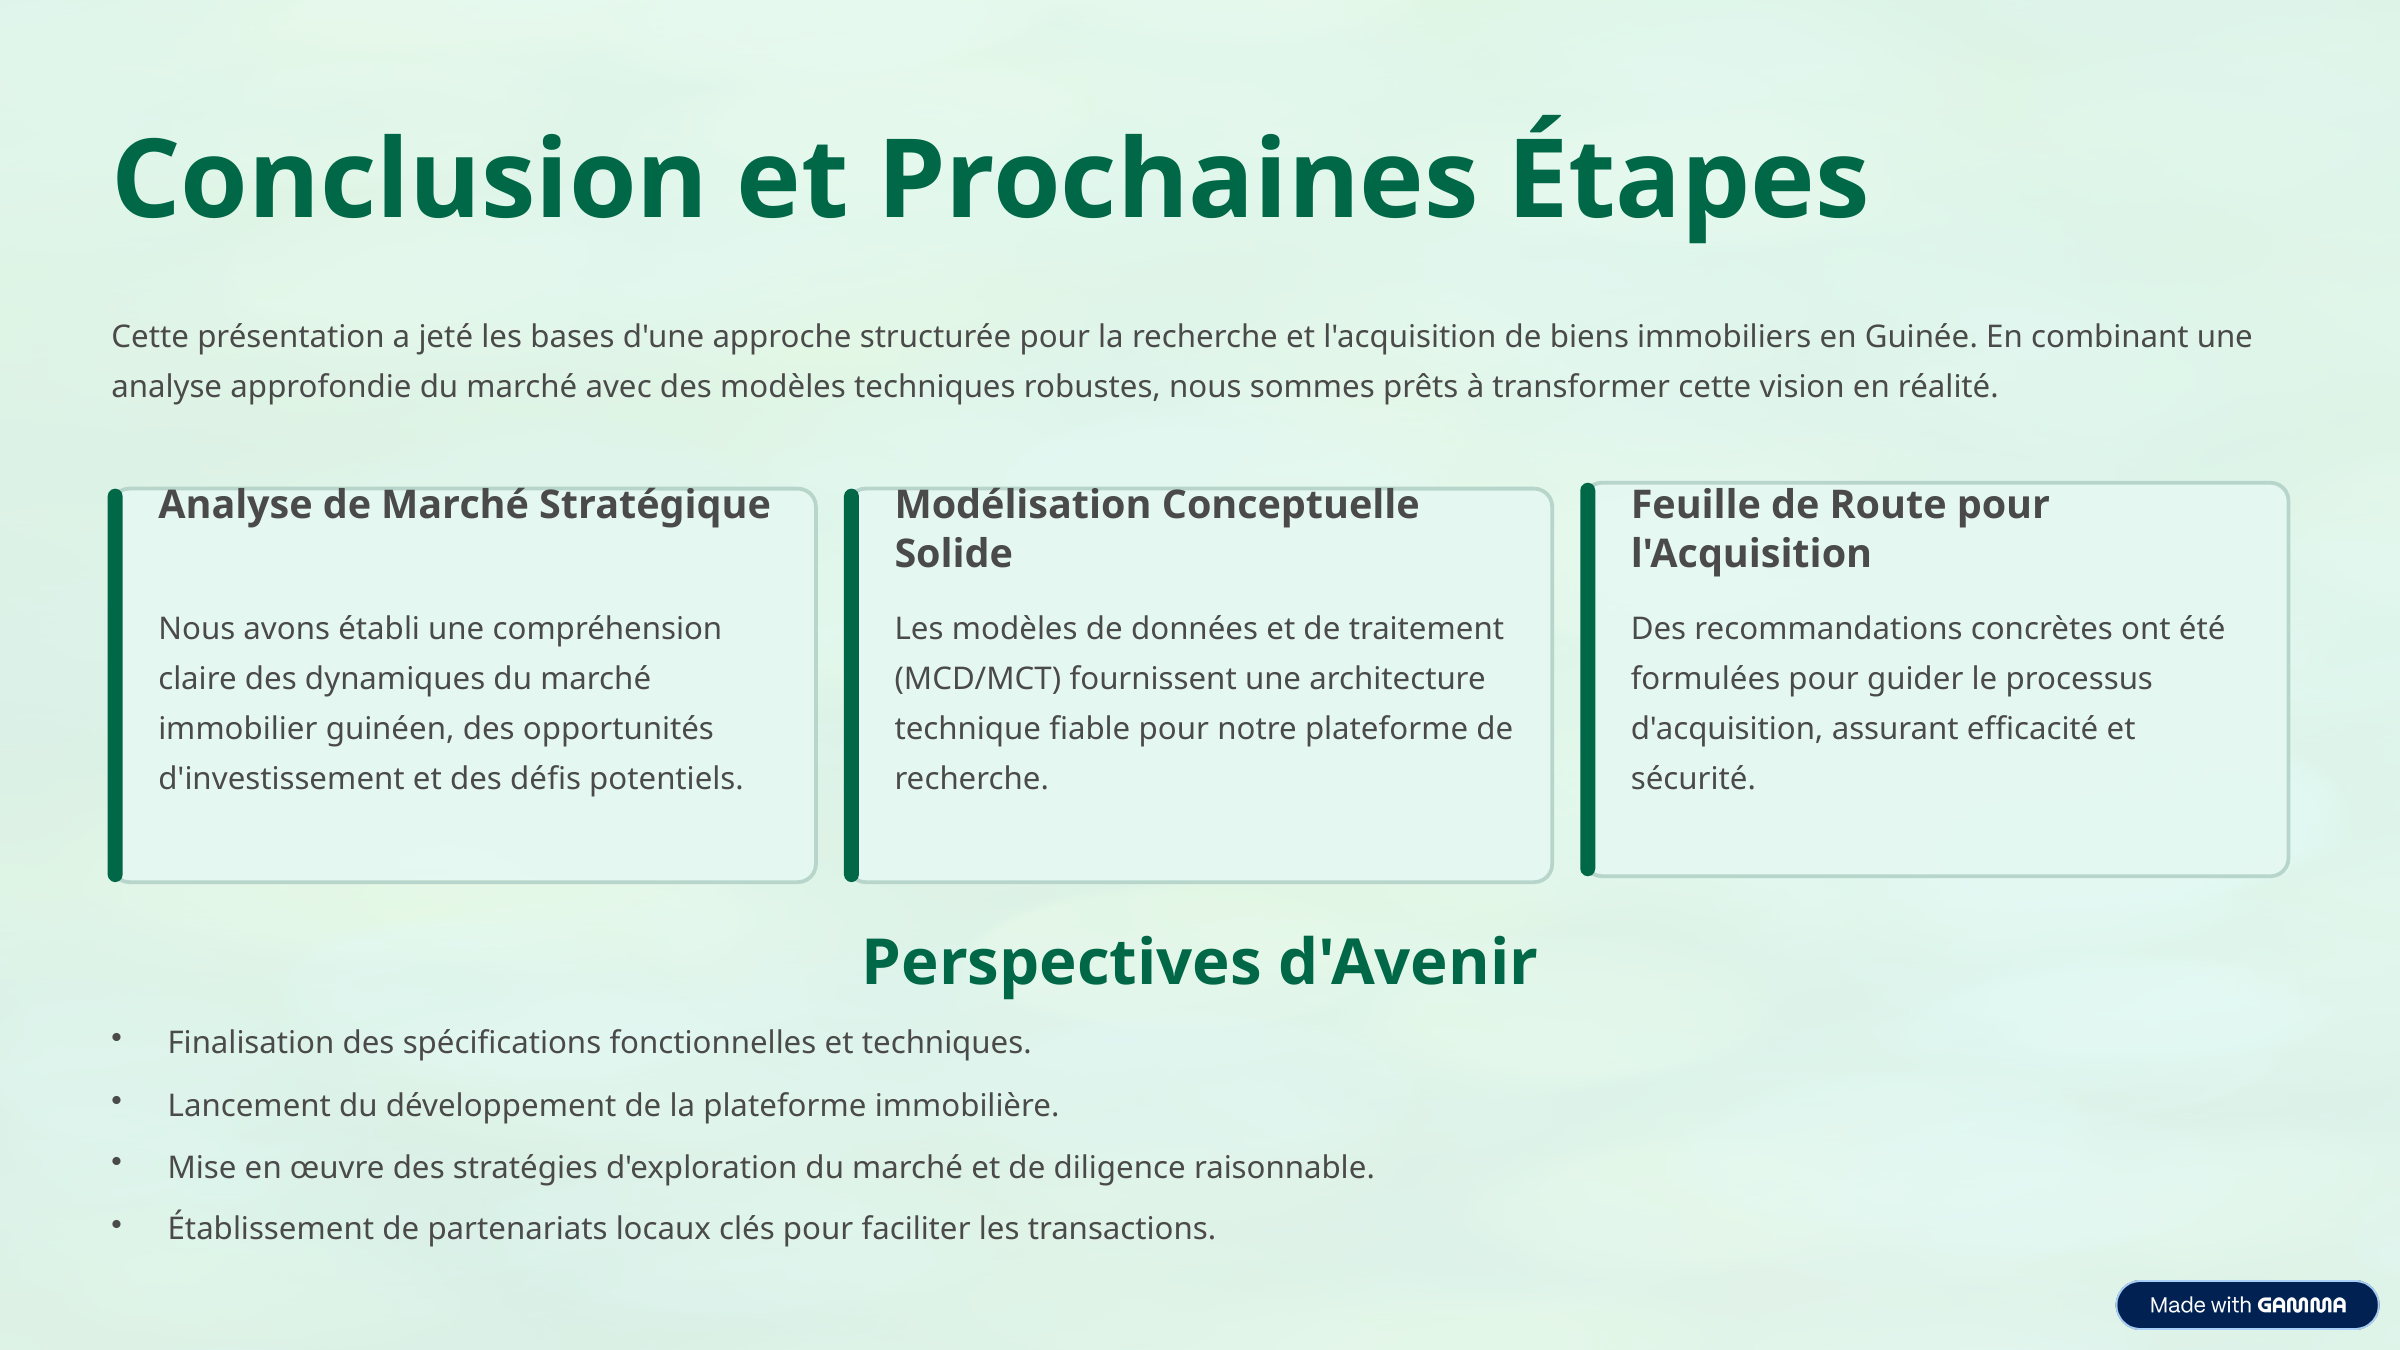

Conclusion et Prochaines Étapes
Cette présentation a jeté les bases d'une approche structurée pour la recherche et l'acquisition de biens immobiliers en Guinée. En combinant une analyse approfondie du marché avec des modèles techniques robustes, nous sommes prêts à transformer cette vision en réalité.
Analyse de Marché Stratégique
Modélisation Conceptuelle Solide
Feuille de Route pour l'Acquisition
Nous avons établi une compréhension claire des dynamiques du marché immobilier guinéen, des opportunités d'investissement et des défis potentiels.
Les modèles de données et de traitement (MCD/MCT) fournissent une architecture technique fiable pour notre plateforme de recherche.
Des recommandations concrètes ont été formulées pour guider le processus d'acquisition, assurant efficacité et sécurité.
Perspectives d'Avenir
Finalisation des spécifications fonctionnelles et techniques.
Lancement du développement de la plateforme immobilière.
Mise en œuvre des stratégies d'exploration du marché et de diligence raisonnable.
Établissement de partenariats locaux clés pour faciliter les transactions.